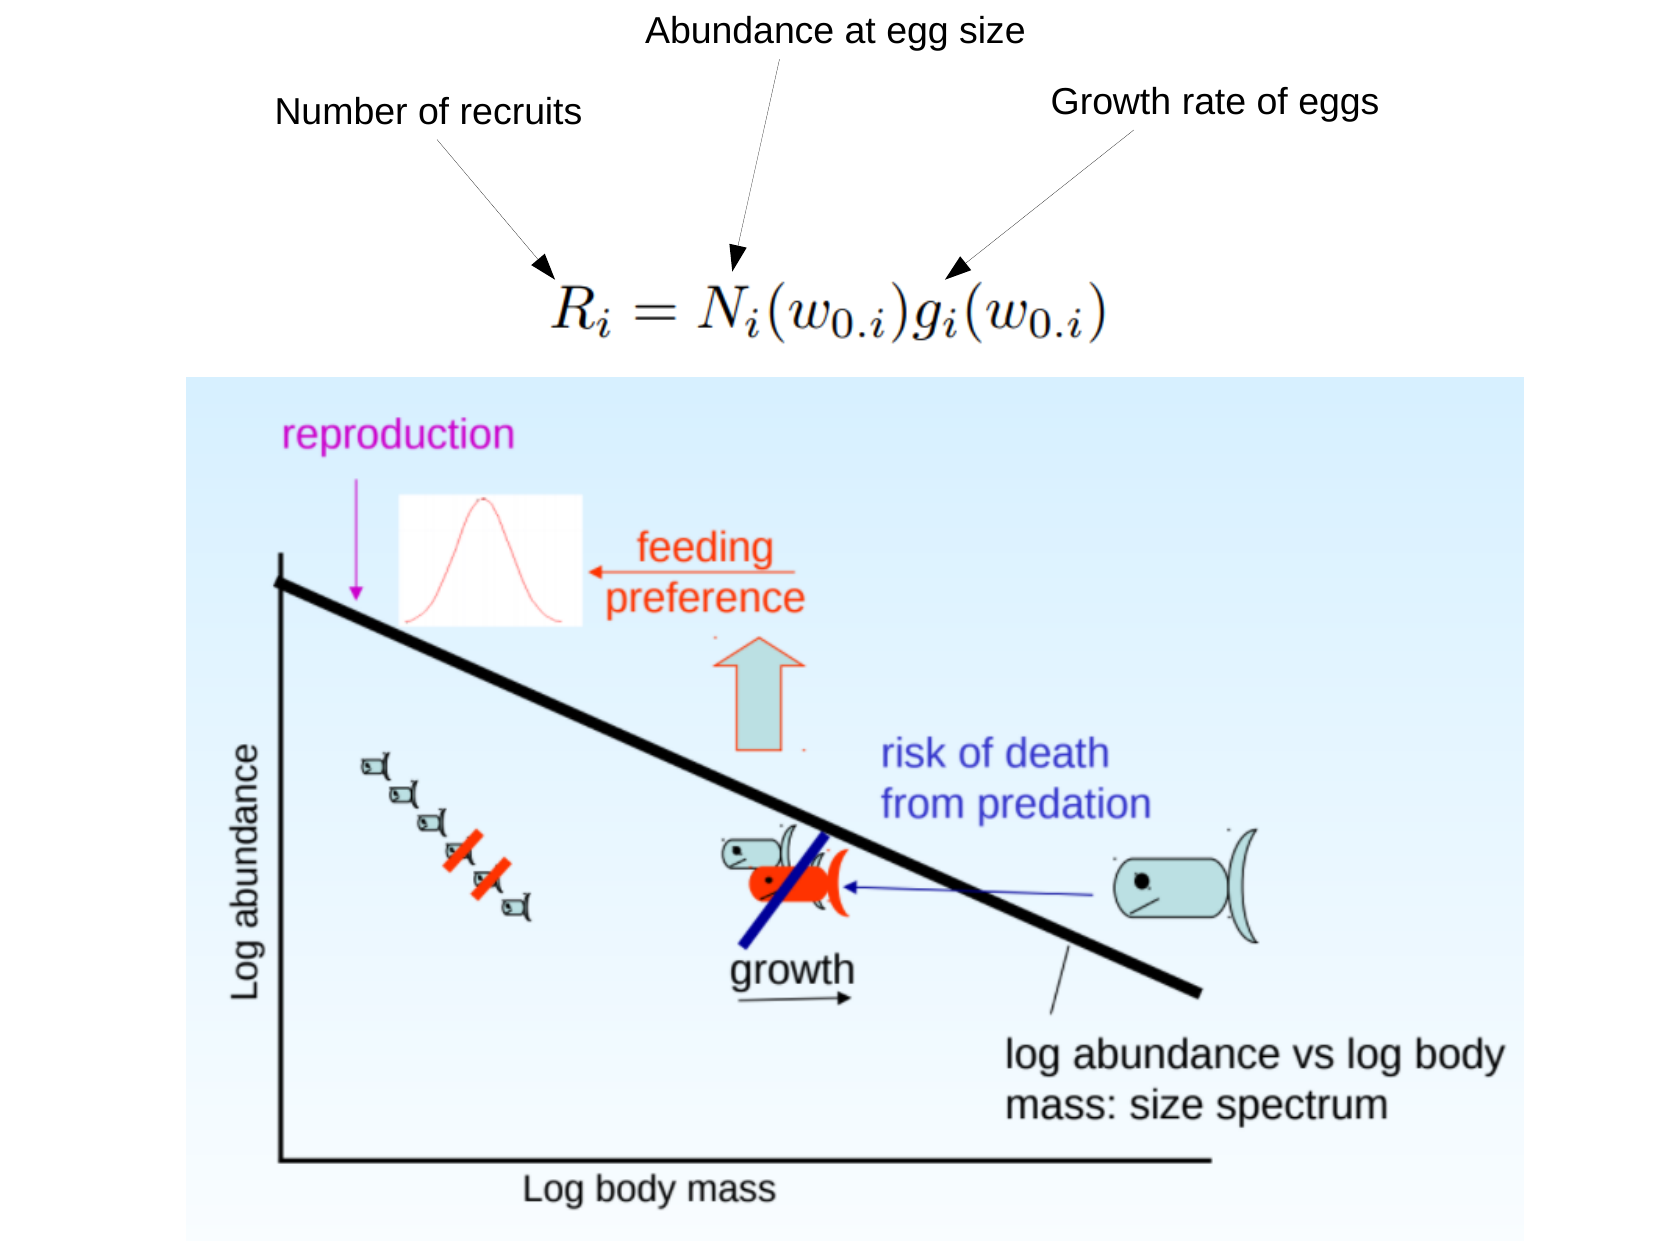

Abundance at egg size
Growth rate of eggs
Number of recruits